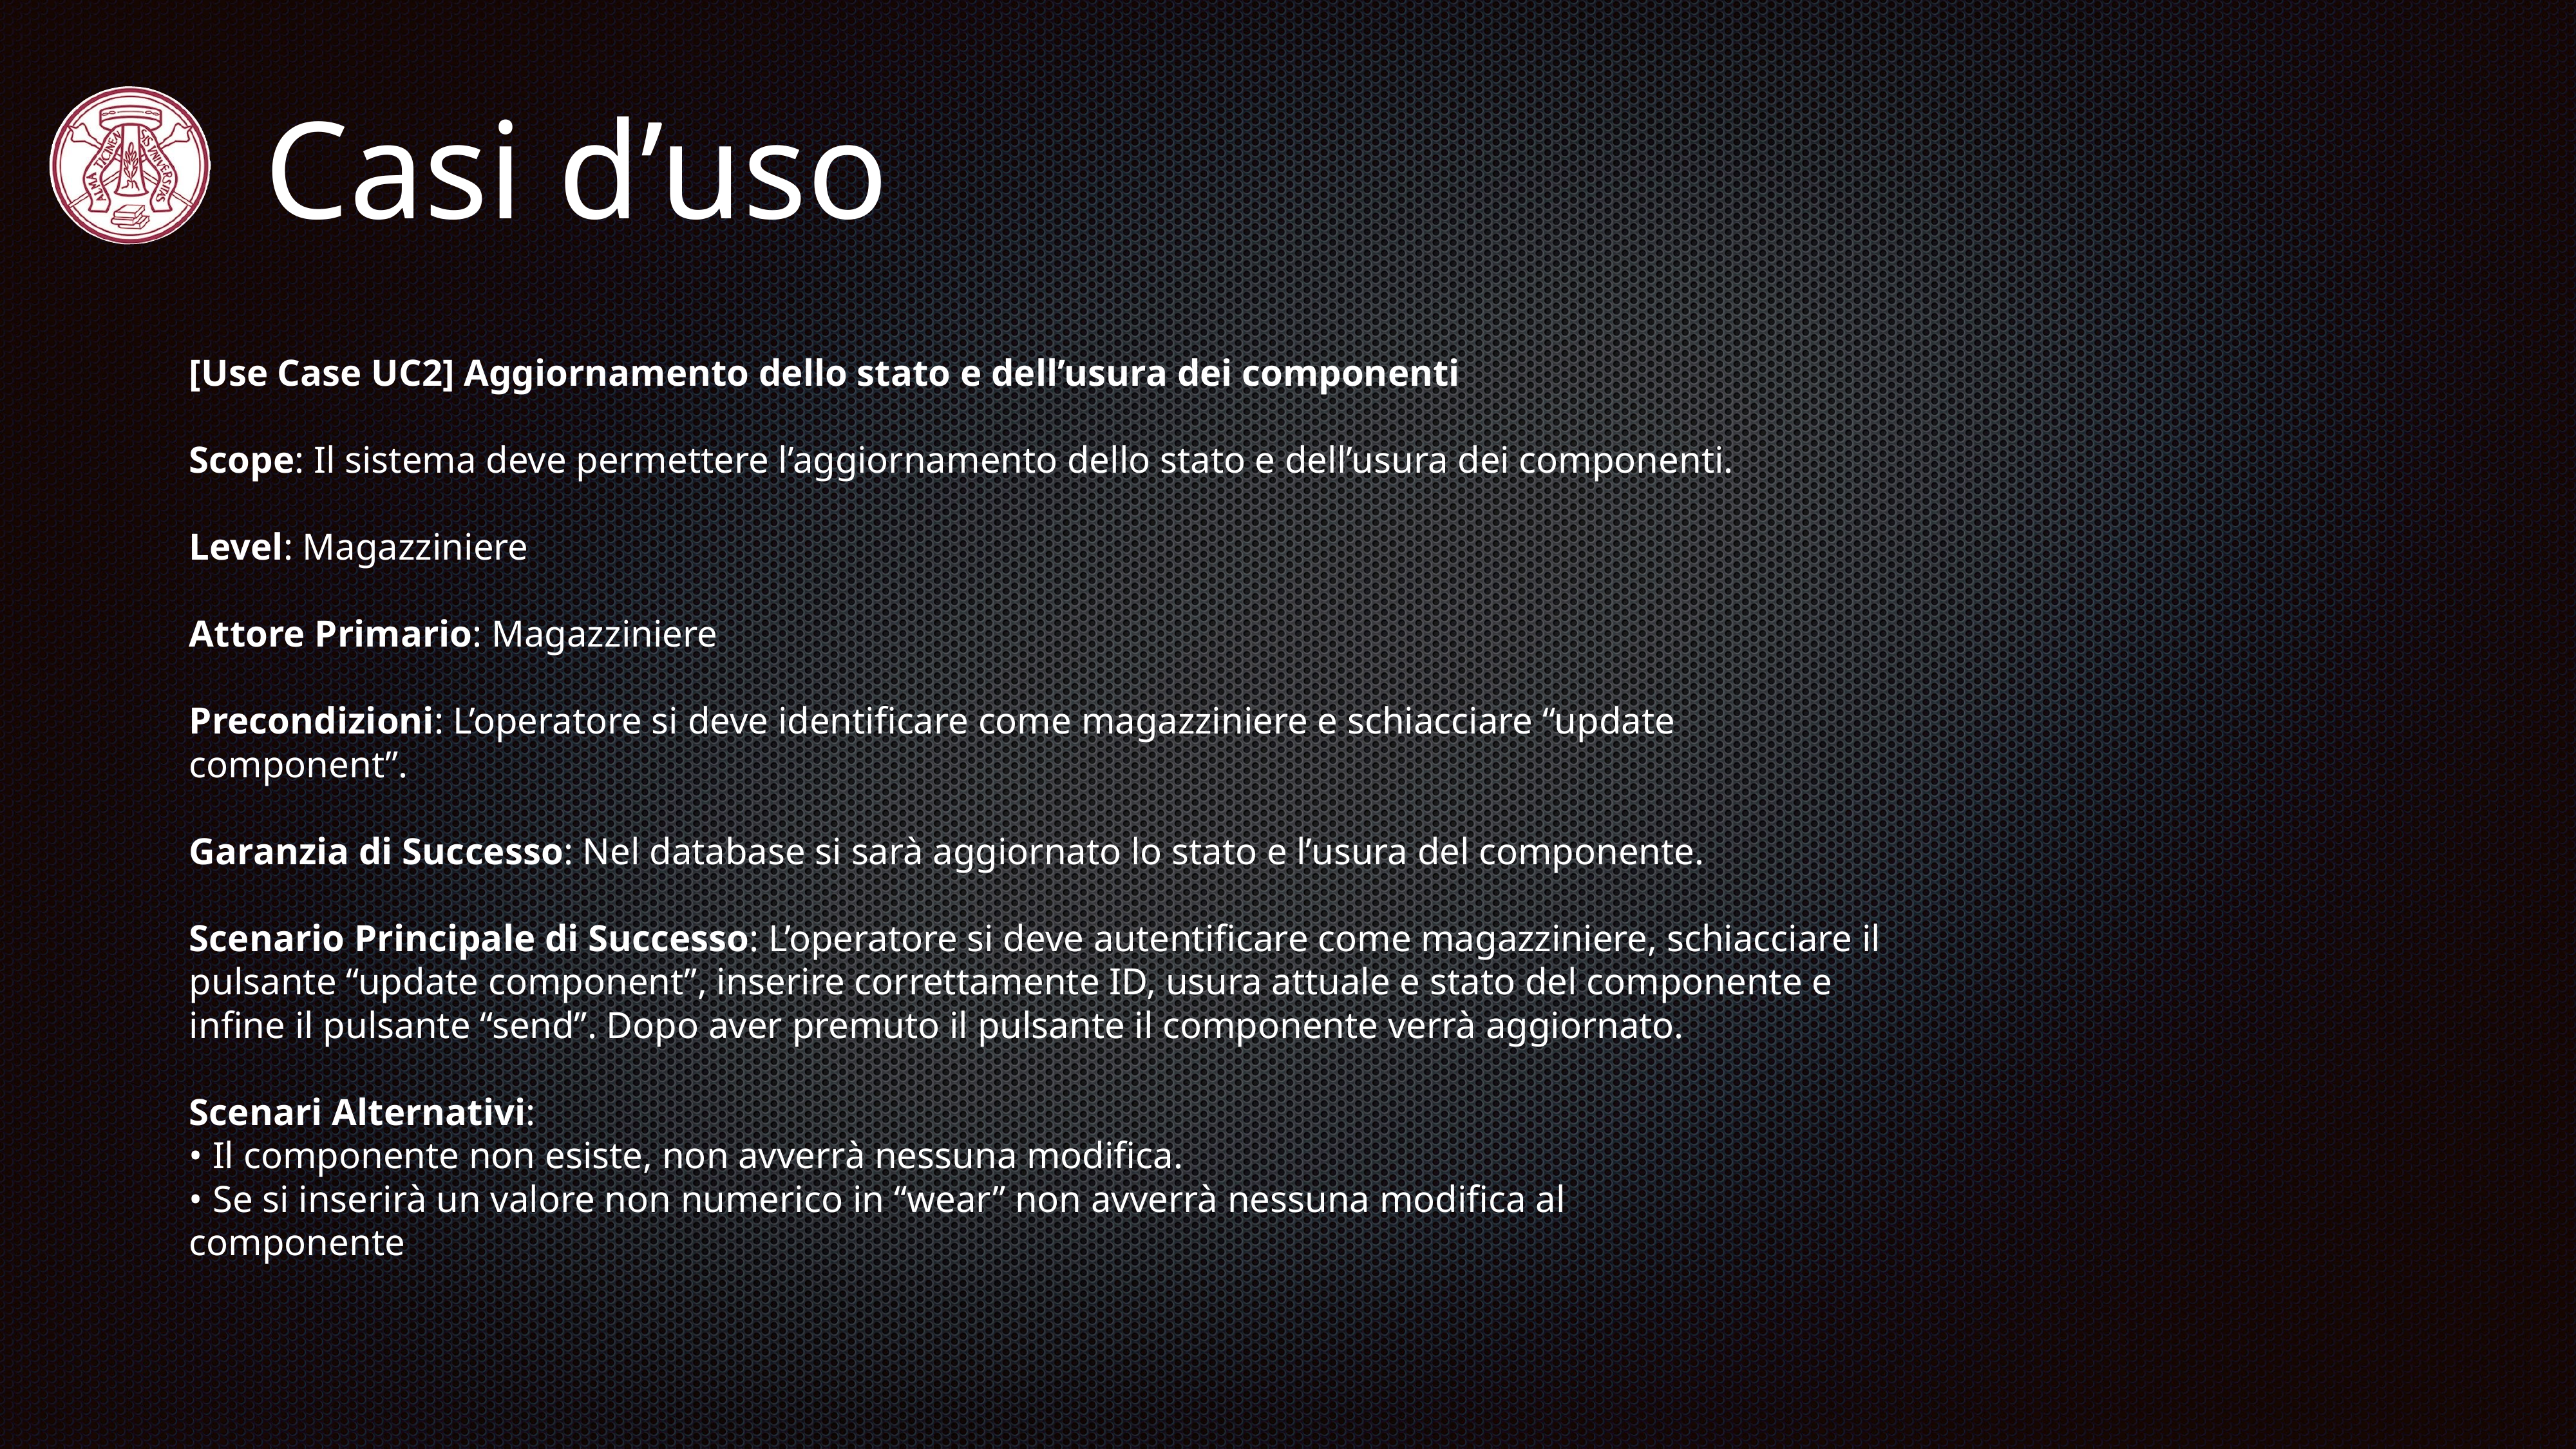

# Casi d’uso
[Use Case UC2] Aggiornamento dello stato e dell’usura dei componenti
Scope: Il sistema deve permettere l’aggiornamento dello stato e dell’usura dei componenti.
Level: Magazziniere
Attore Primario: Magazziniere
Precondizioni: L’operatore si deve identificare come magazziniere e schiacciare “update
component”.
Garanzia di Successo: Nel database si sarà aggiornato lo stato e l’usura del componente.
Scenario Principale di Successo: L’operatore si deve autentificare come magazziniere, schiacciare il
pulsante “update component”, inserire correttamente ID, usura attuale e stato del componente e
infine il pulsante “send”. Dopo aver premuto il pulsante il componente verrà aggiornato.
Scenari Alternativi:
• Il componente non esiste, non avverrà nessuna modifica.
• Se si inserirà un valore non numerico in “wear” non avverrà nessuna modifica al
componente